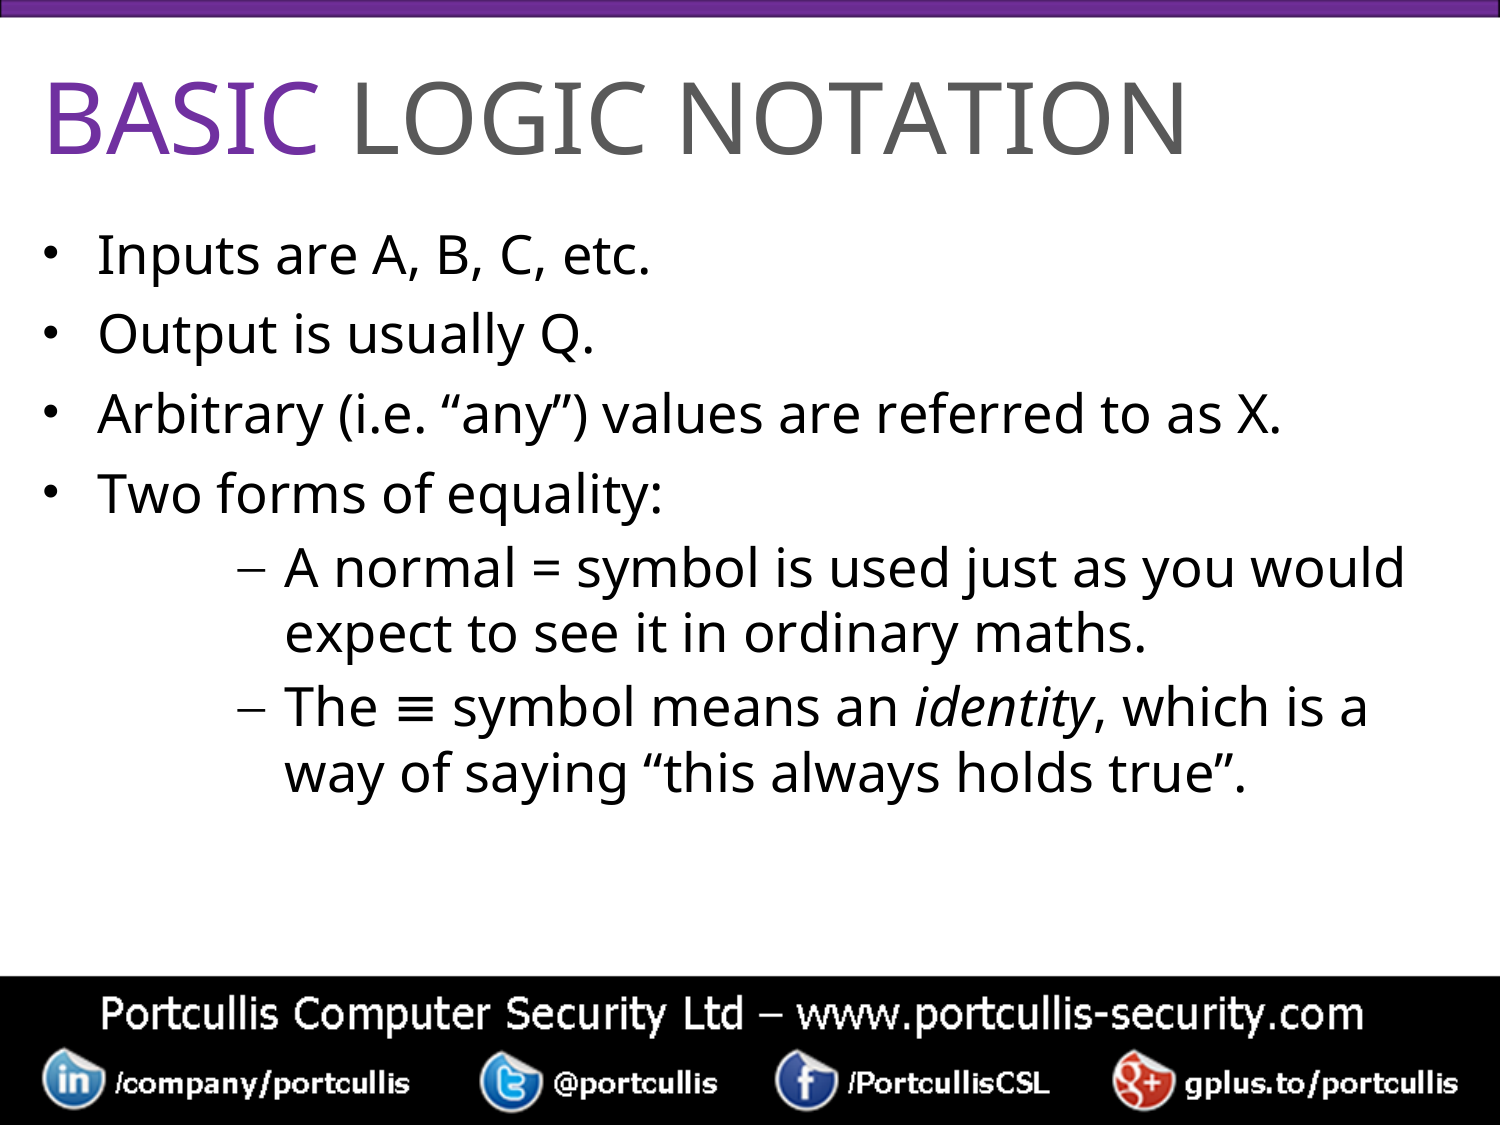

# BASIC LOGIC NOTATION
Inputs are A, B, C, etc.
Output is usually Q.
Arbitrary (i.e. “any”) values are referred to as X.
Two forms of equality:
A normal = symbol is used just as you would expect to see it in ordinary maths.
The ≡ symbol means an identity, which is a way of saying “this always holds true”.